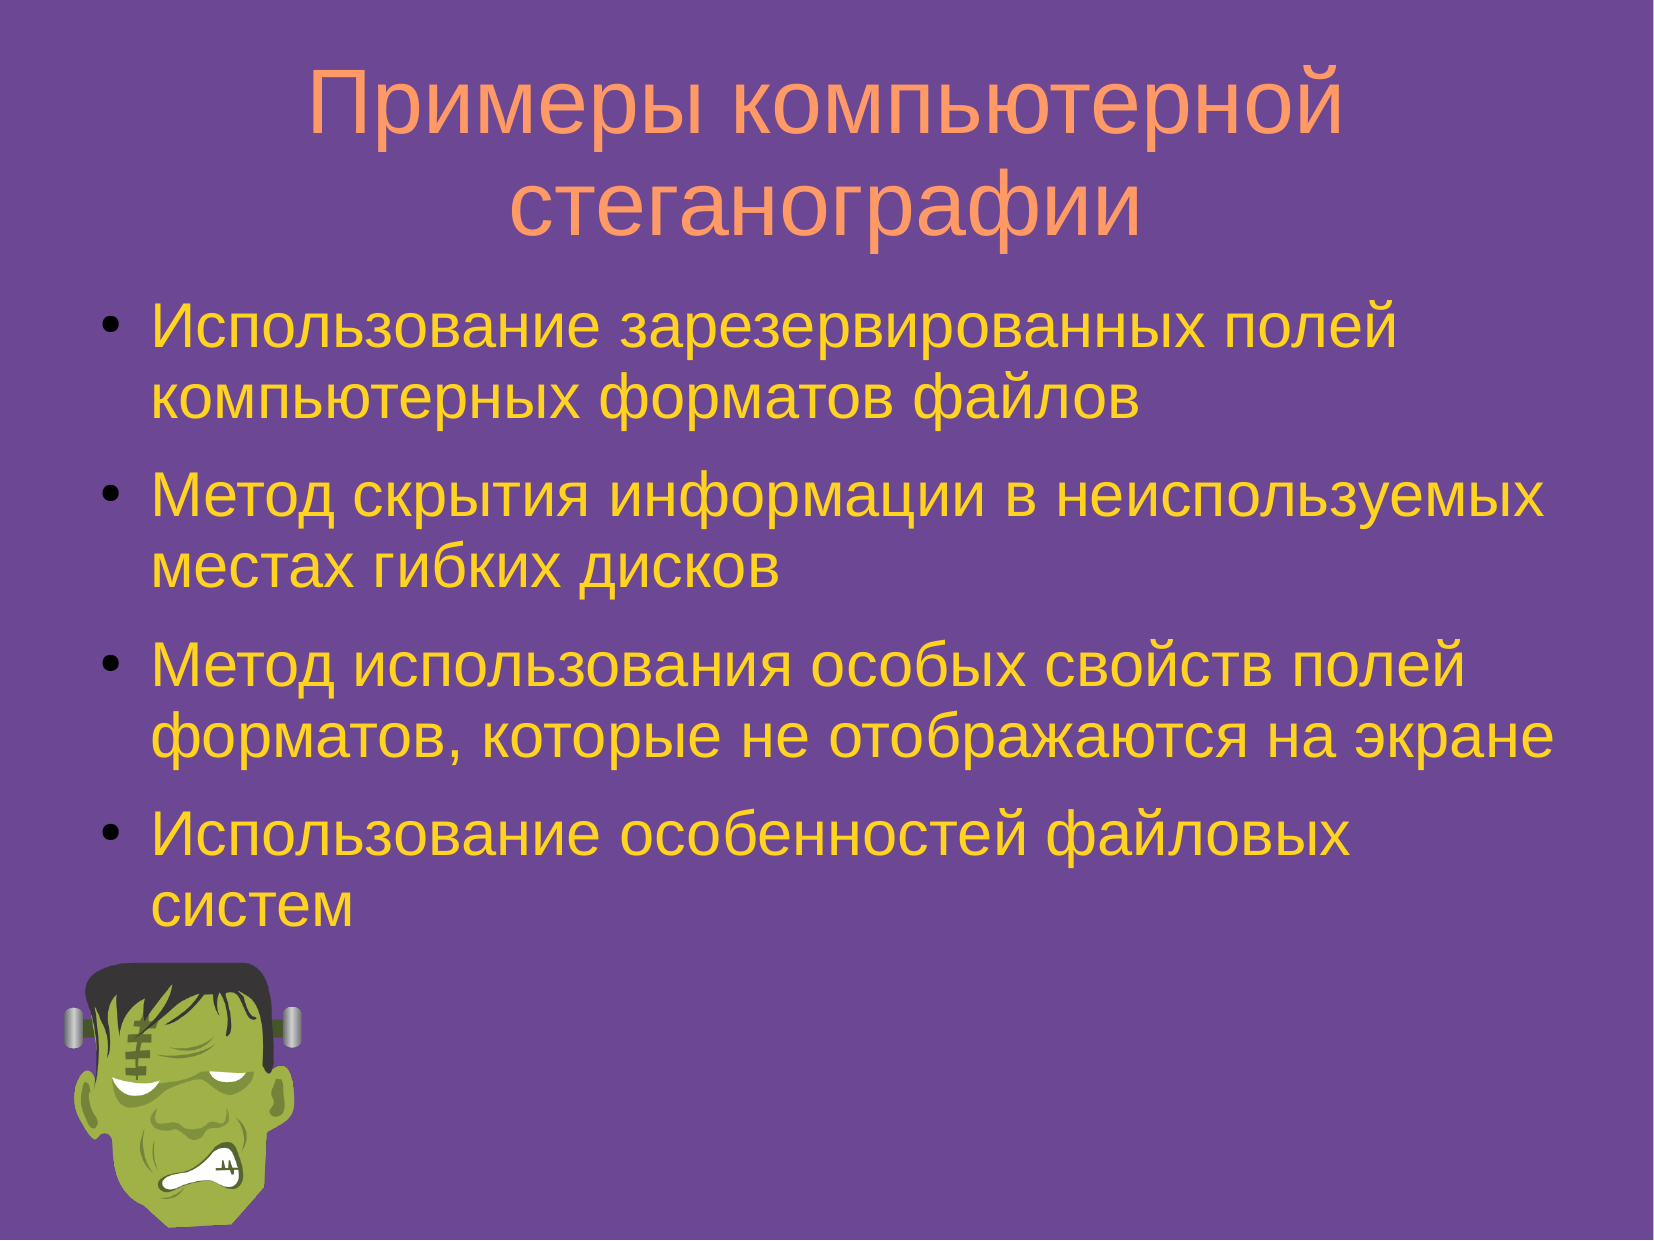

# Примеры компьютерной стеганографии
Использование зарезервированных полей компьютерных форматов файлов
Метод скрытия информации в неиспользуемых местах гибких дисков
Метод использования особых свойств полей форматов, которые не отображаются на экране
Использование особенностей файловых систем